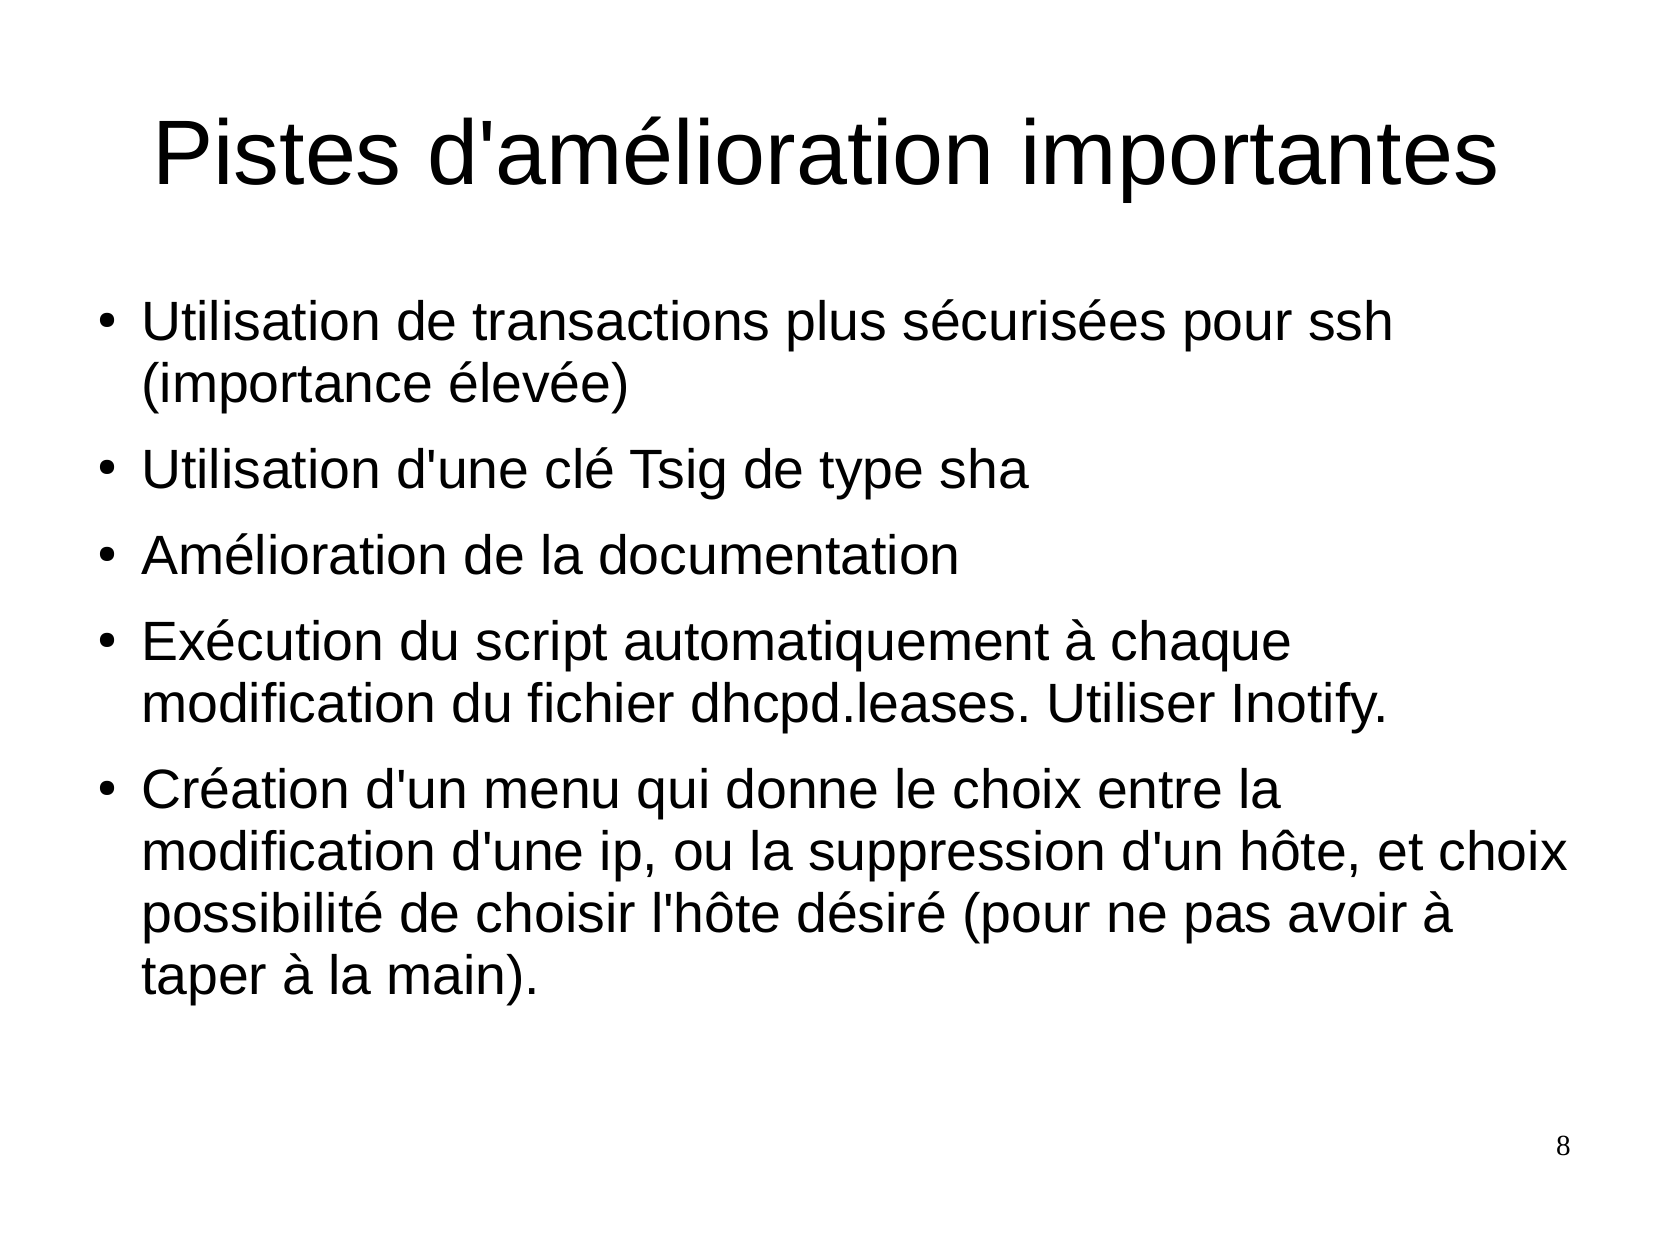

# Pistes d'amélioration importantes
Utilisation de transactions plus sécurisées pour ssh (importance élevée)
Utilisation d'une clé Tsig de type sha
Amélioration de la documentation
Exécution du script automatiquement à chaque modification du fichier dhcpd.leases. Utiliser Inotify.
Création d'un menu qui donne le choix entre la modification d'une ip, ou la suppression d'un hôte, et choix possibilité de choisir l'hôte désiré (pour ne pas avoir à taper à la main).
8